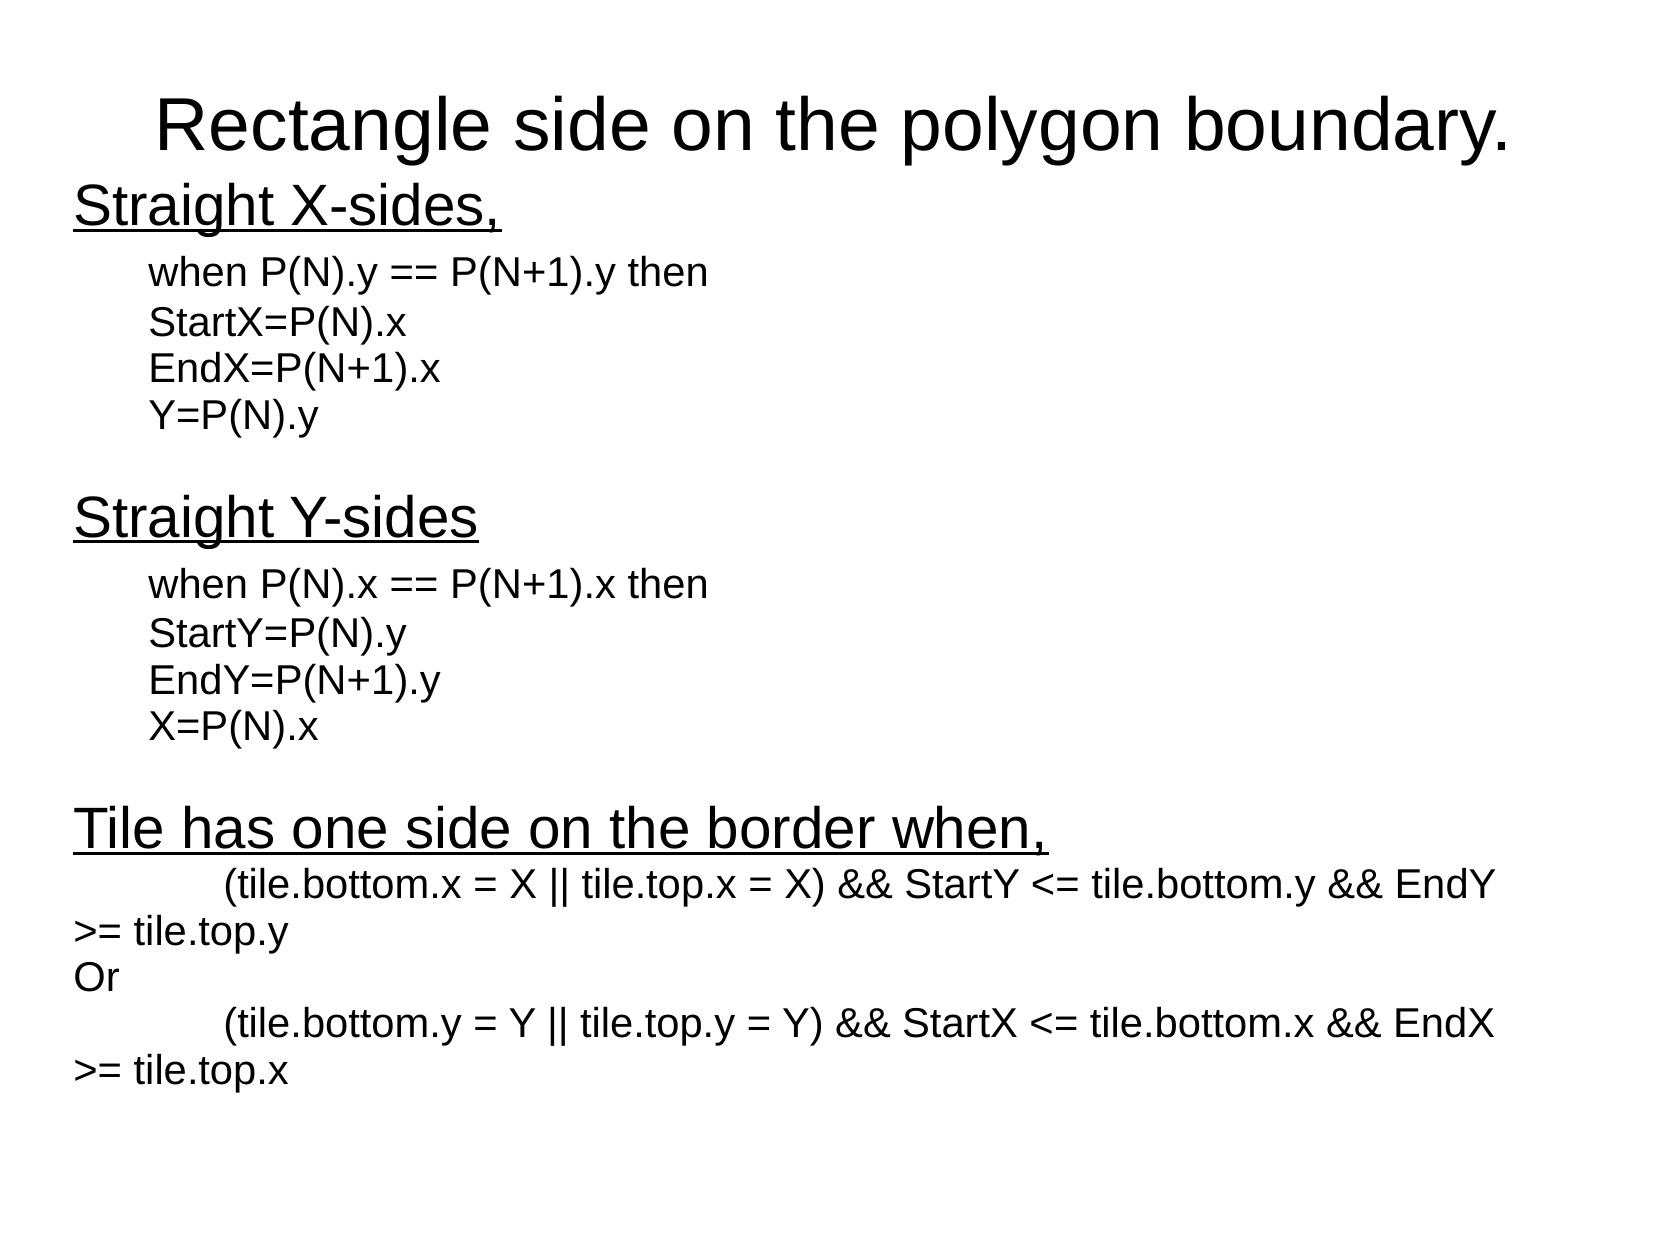

# Rectangle side on the polygon boundary.
Straight X-sides,
	when P(N).y == P(N+1).y then
	StartX=P(N).x
	EndX=P(N+1).x
	Y=P(N).y
Straight Y-sides
	when P(N).x == P(N+1).x then
	StartY=P(N).y
	EndY=P(N+1).y
	X=P(N).x
Tile has one side on the border when,
		(tile.bottom.x = X || tile.top.x = X) && StartY <= tile.bottom.y && EndY >= tile.top.y
Or
		(tile.bottom.y = Y || tile.top.y = Y) && StartX <= tile.bottom.x && EndX >= tile.top.x